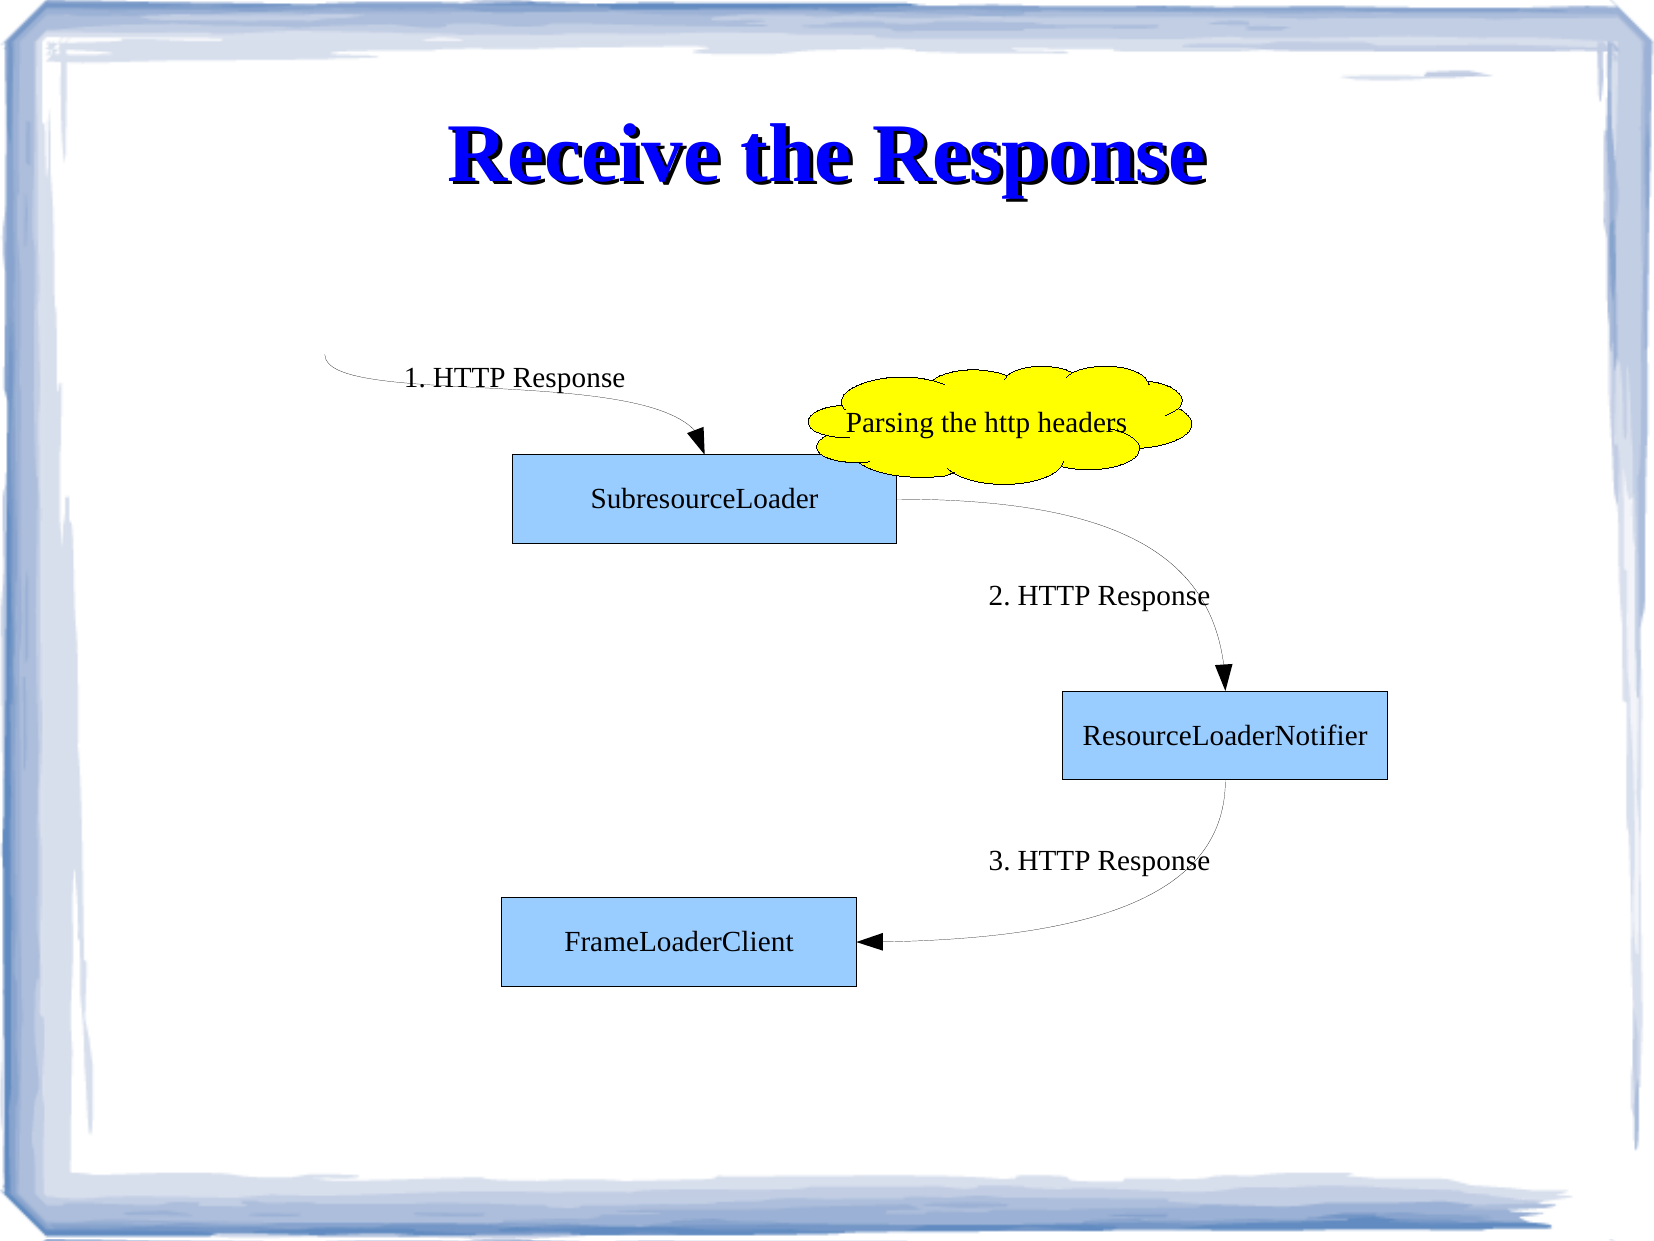

# Receive the Response
Parsing the http headers
SubresourceLoader
ResourceLoaderNotifier
FrameLoaderClient